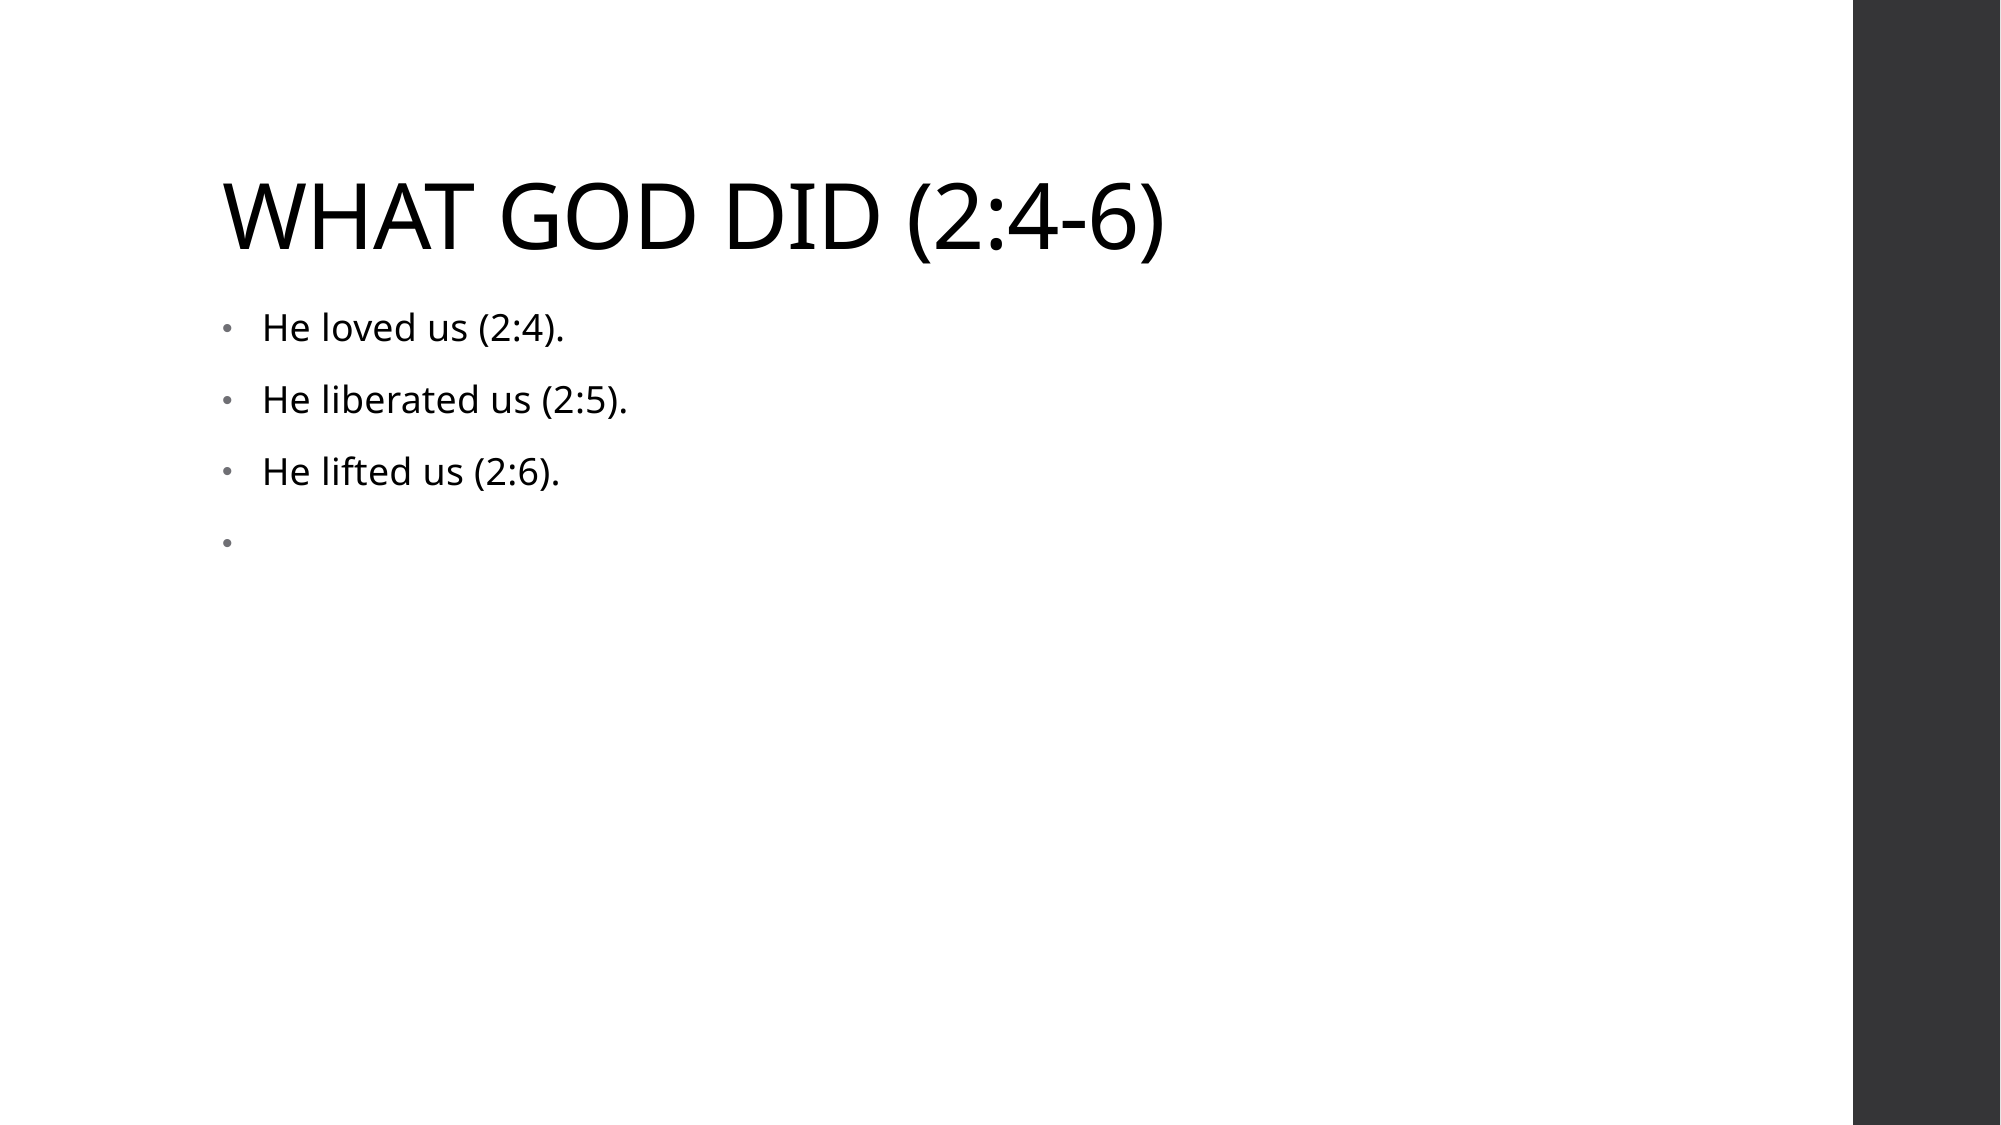

# WHAT GOD DID (2:4-6)
 He loved us (2:4).
 He liberated us (2:5).
 He lifted us (2:6).